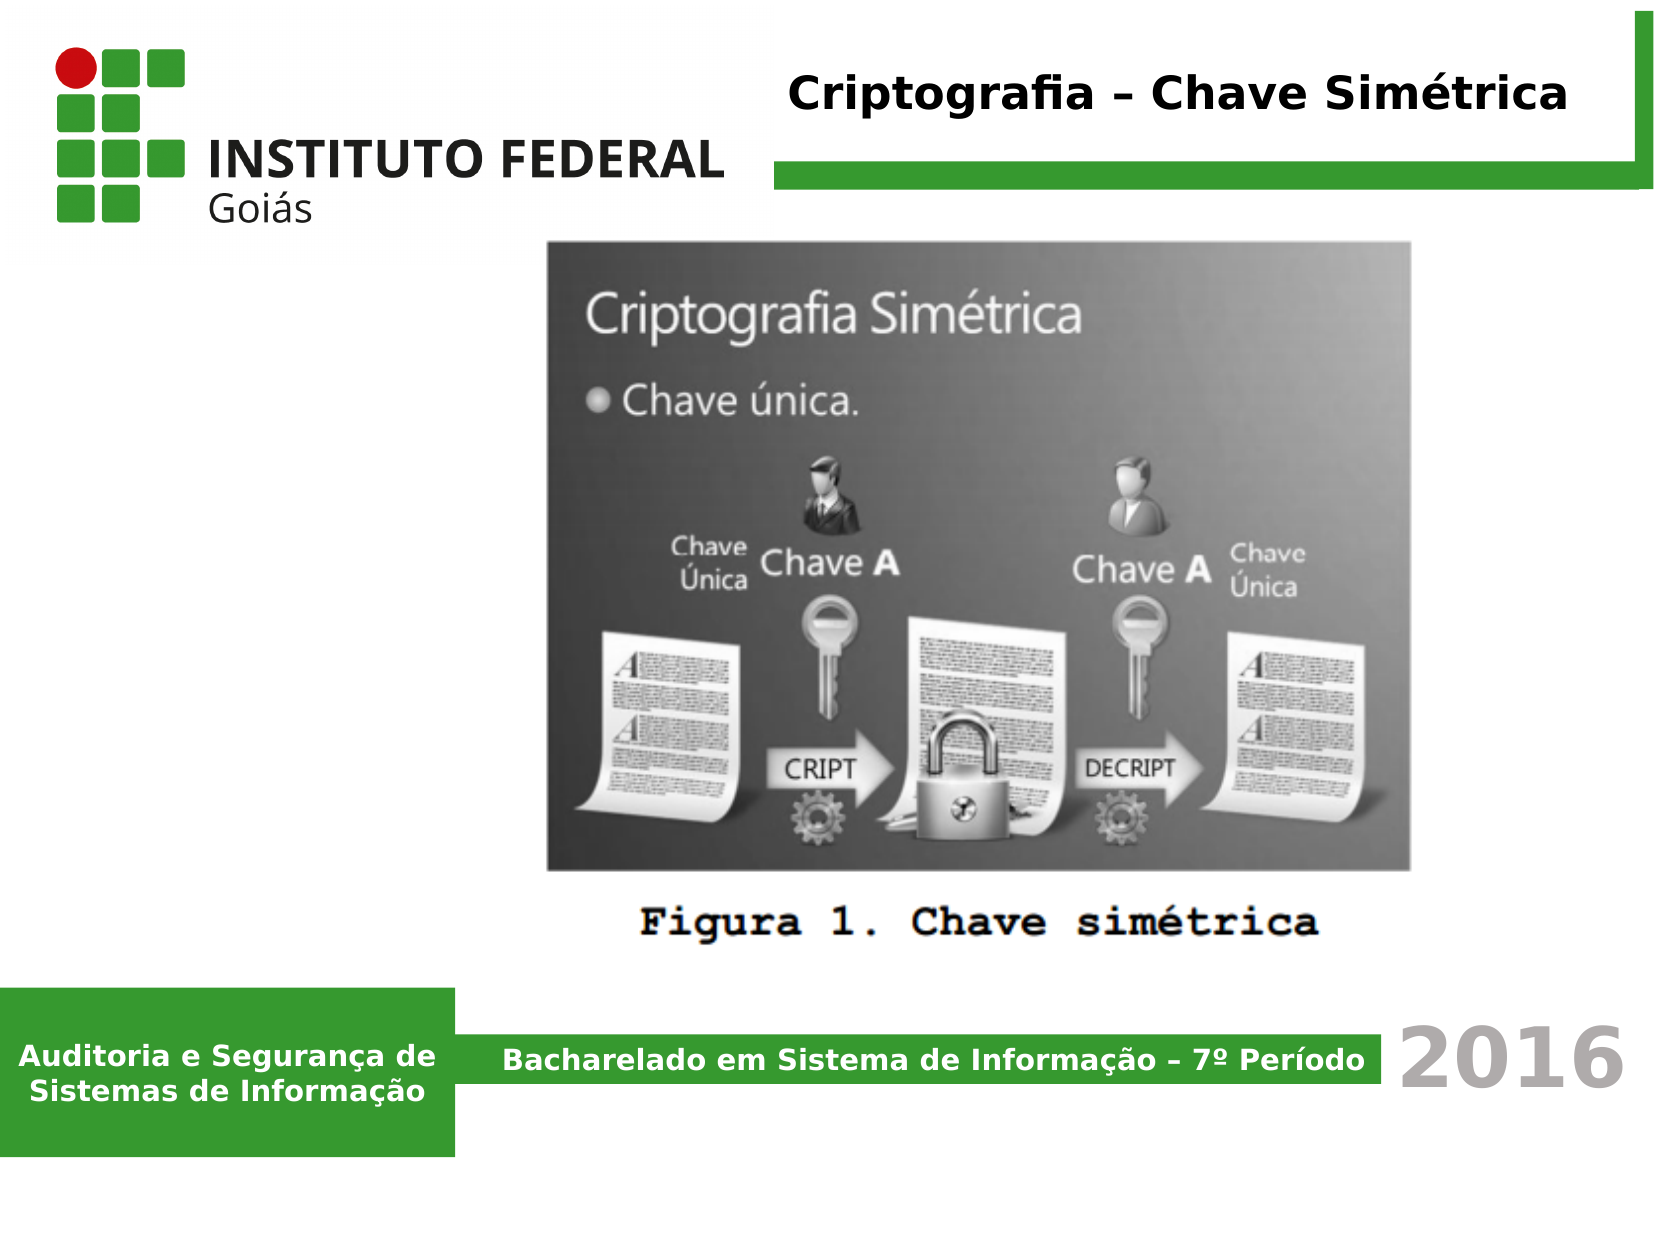

Criptografia – Chave Simétrica
Auditoria e Segurança de Sistemas de Informação
2016
Bacharelado em Sistema de Informação – 7º Período